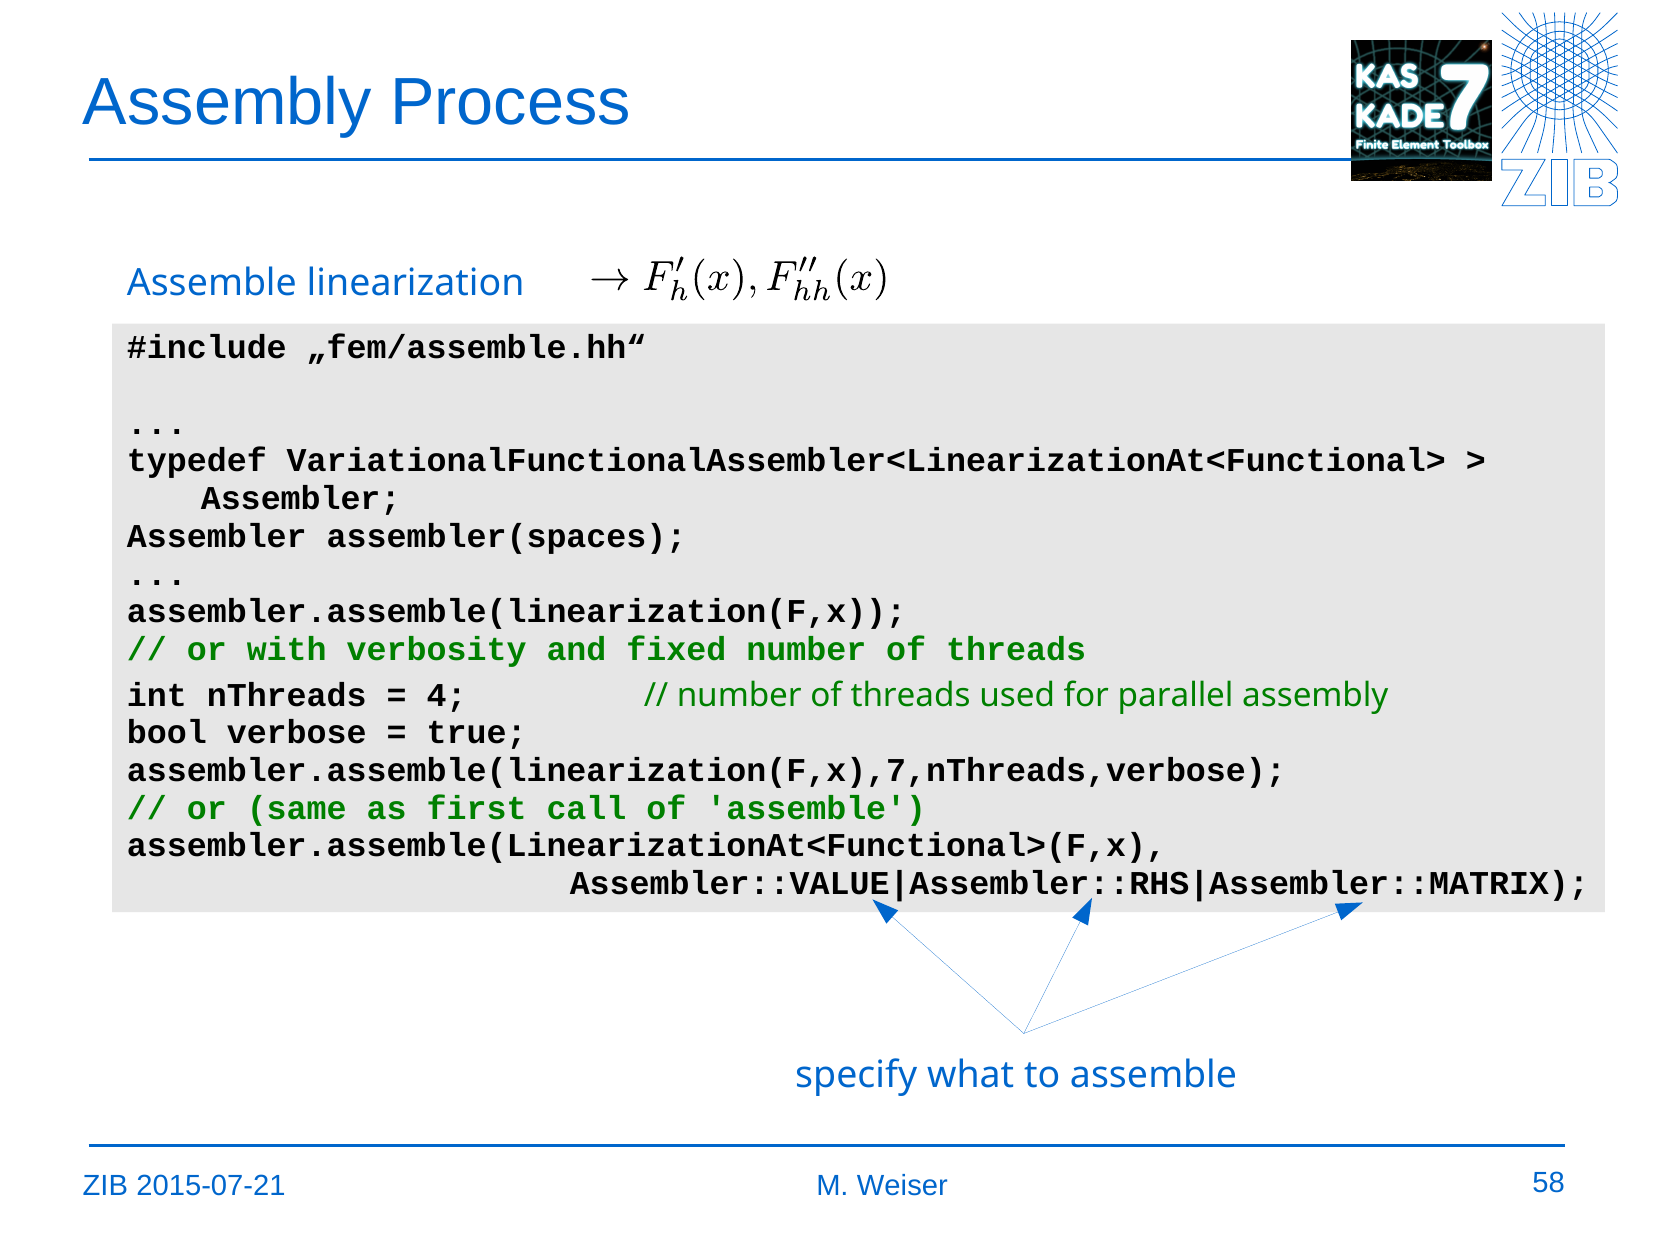

# Assembly Process
Assemble linearization
#include „fem/assemble.hh“
...
typedef VariationalFunctionalAssembler<LinearizationAt<Functional> >
	Assembler;
Assembler assembler(spaces);
...
assembler.assemble(linearization(F,x));
// or with verbosity and fixed number of threads
int nThreads = 4; 			// number of threads used for parallel assembly
bool verbose = true;
assembler.assemble(linearization(F,x),7,nThreads,verbose);
// or (same as first call of 'assemble')
assembler.assemble(LinearizationAt<Functional>(F,x),
						Assembler::VALUE|Assembler::RHS|Assembler::MATRIX);
specify what to assemble
58
ZIB 2015-07-21
M. Weiser